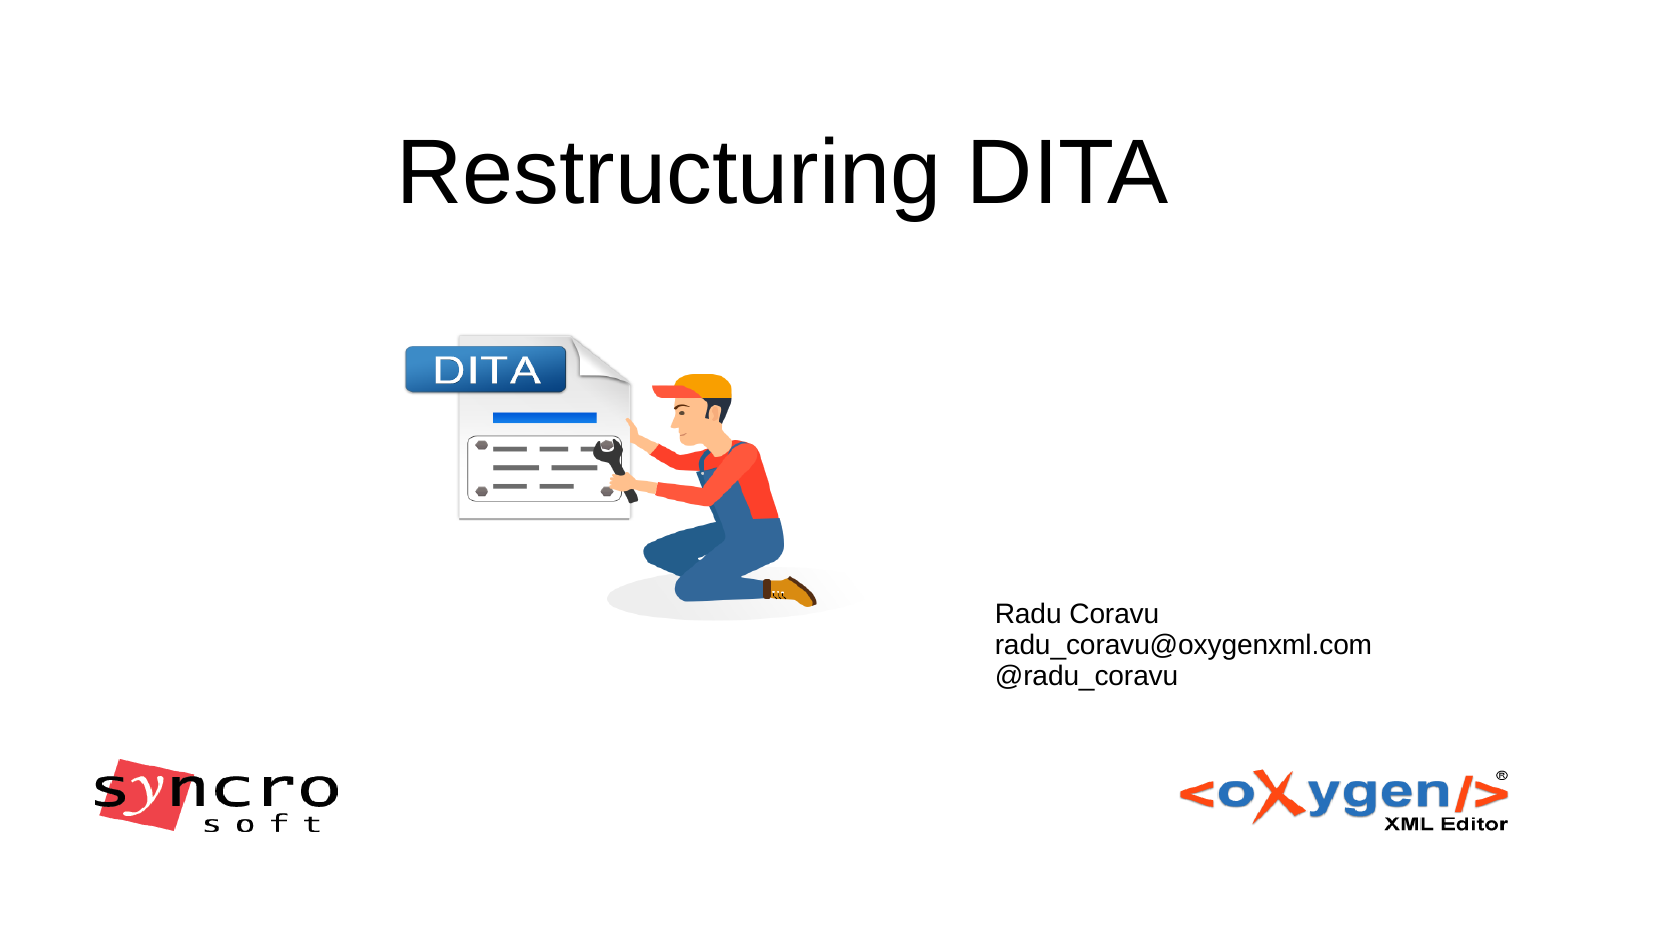

# Restructuring DITA
Radu Coravu
radu_coravu@oxygenxml.com
@radu_coravu